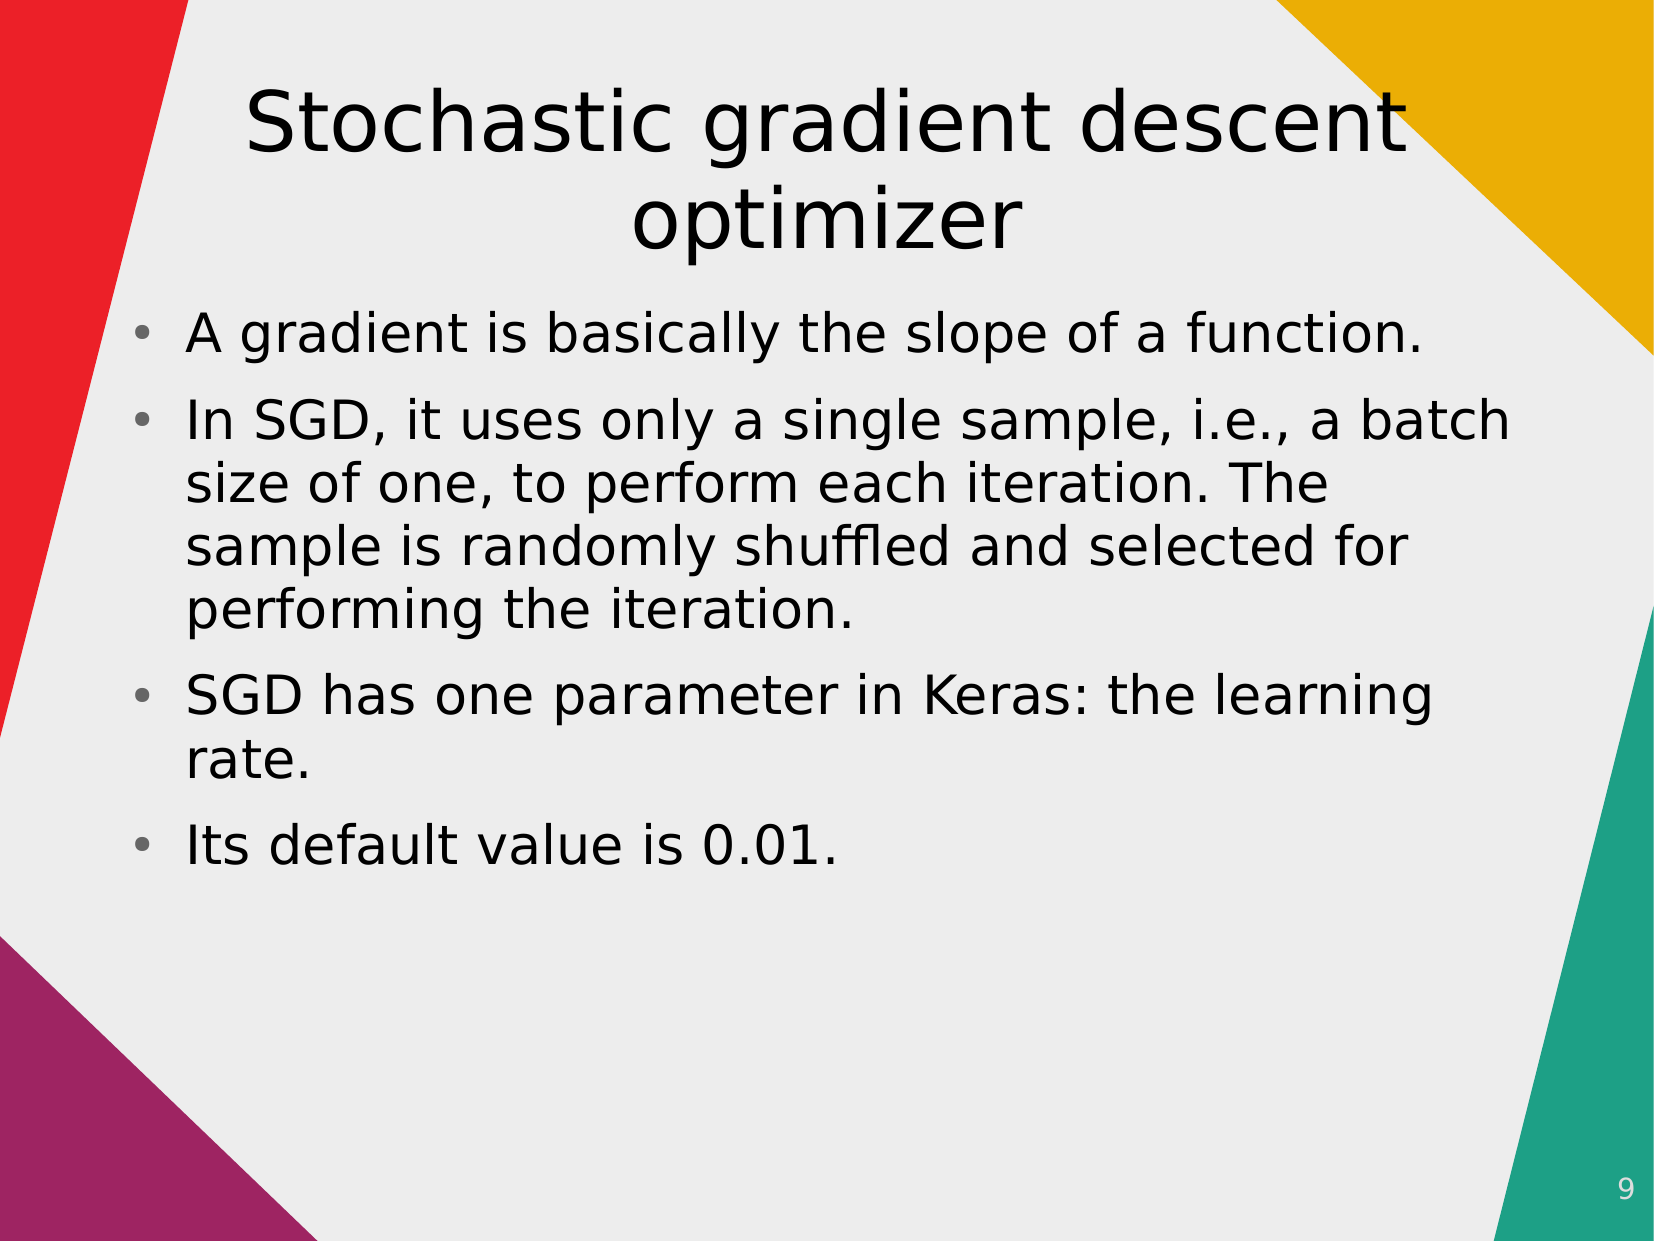

# Stochastic gradient descent optimizer
A gradient is basically the slope of a function.
In SGD, it uses only a single sample, i.e., a batch size of one, to perform each iteration. The sample is randomly shuffled and selected for performing the iteration.
SGD has one parameter in Keras: the learning rate.
Its default value is 0.01.
9